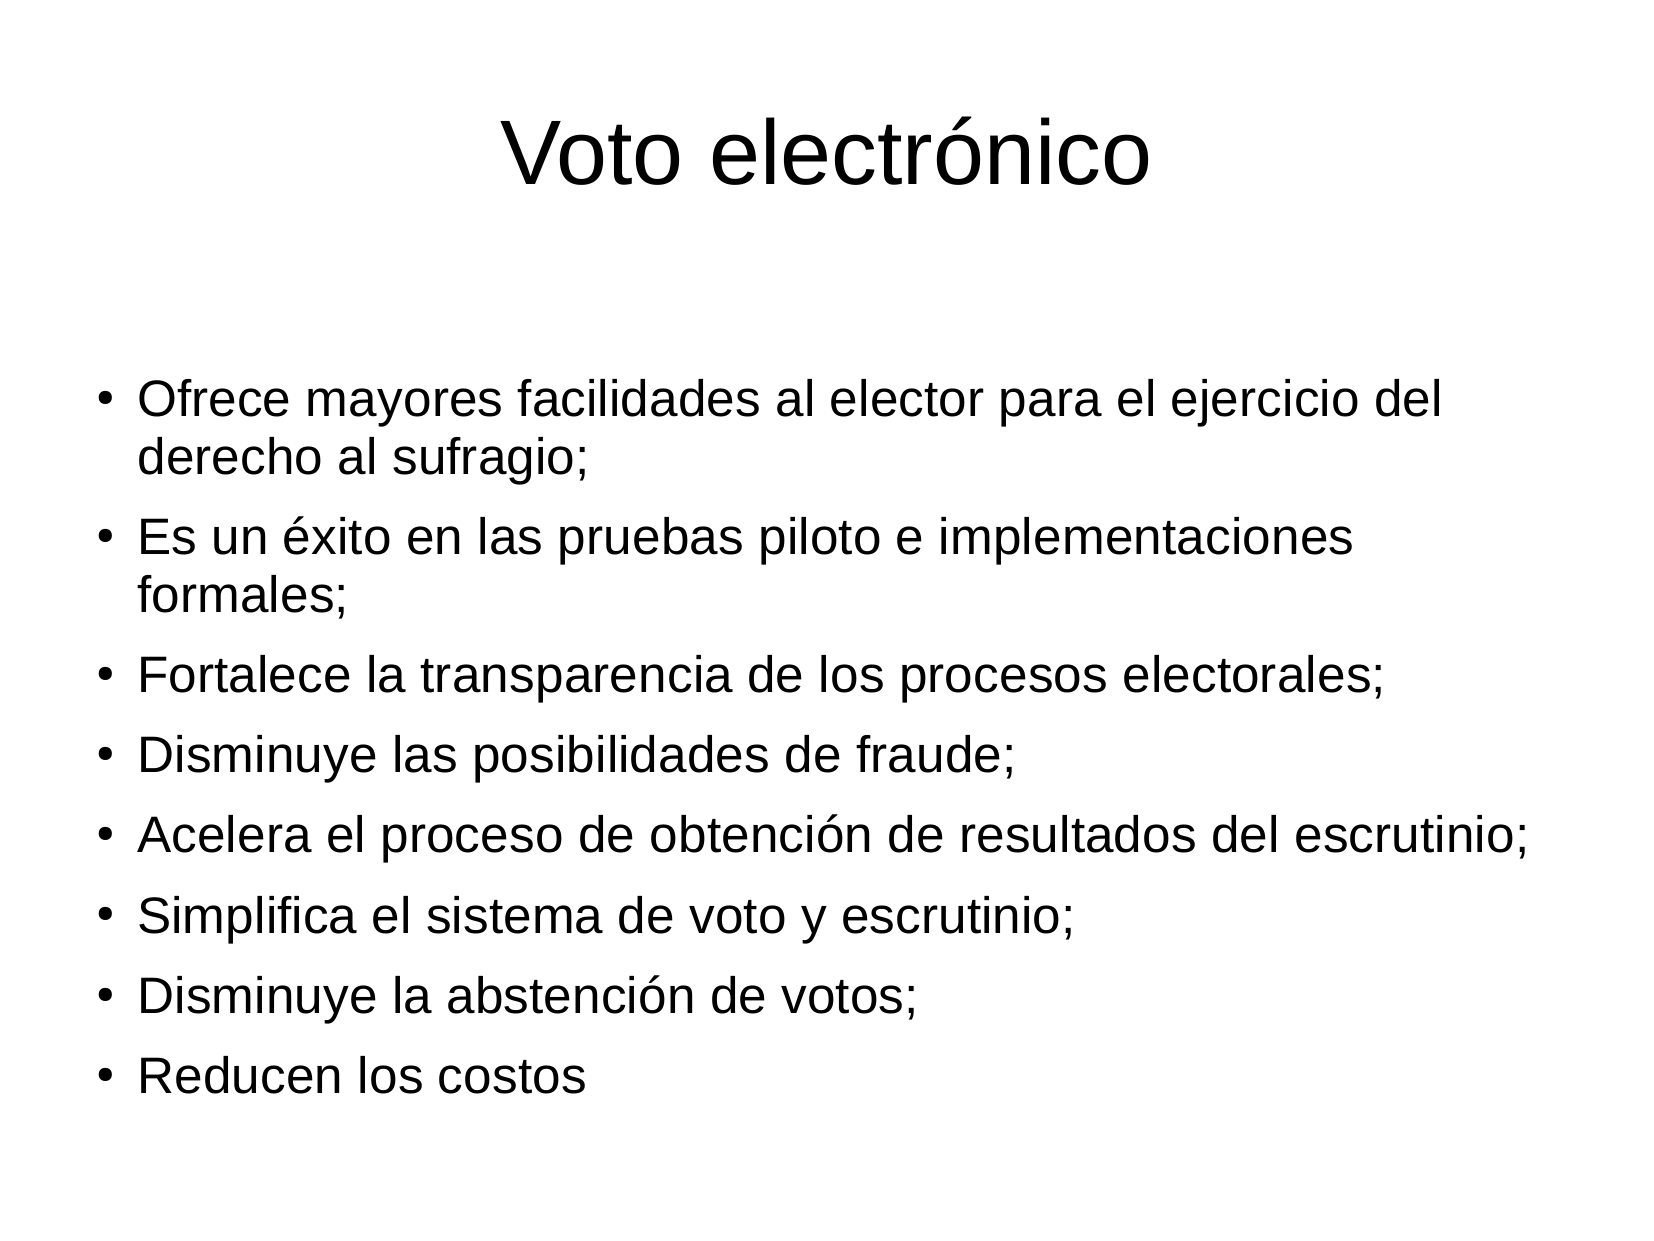

# Voto electrónico
Ofrece mayores facilidades al elector para el ejercicio del derecho al sufragio;
Es un éxito en las pruebas piloto e implementaciones formales;
Fortalece la transparencia de los procesos electorales;
Disminuye las posibilidades de fraude;
Acelera el proceso de obtención de resultados del escrutinio;
Simplifica el sistema de voto y escrutinio;
Disminuye la abstención de votos;
Reducen los costos